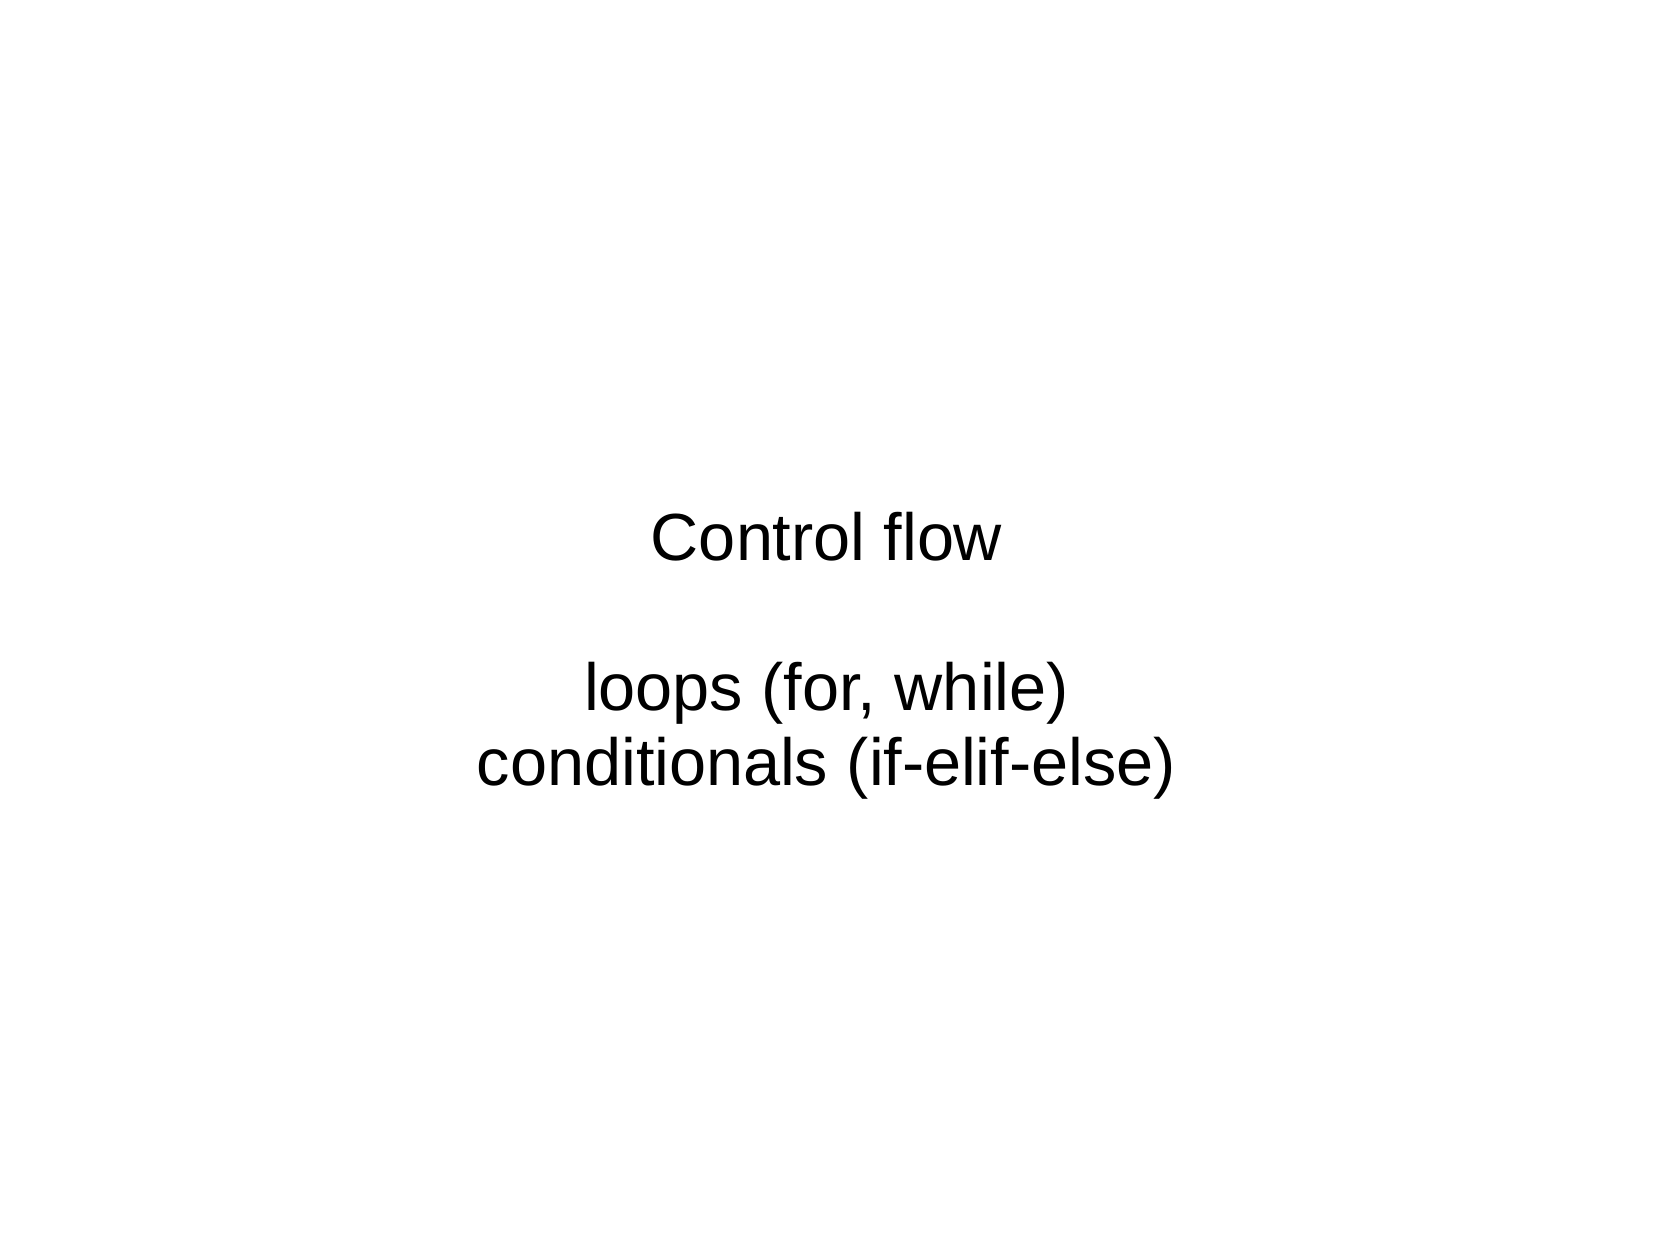

#
Control flow
loops (for, while)
conditionals (if-elif-else)